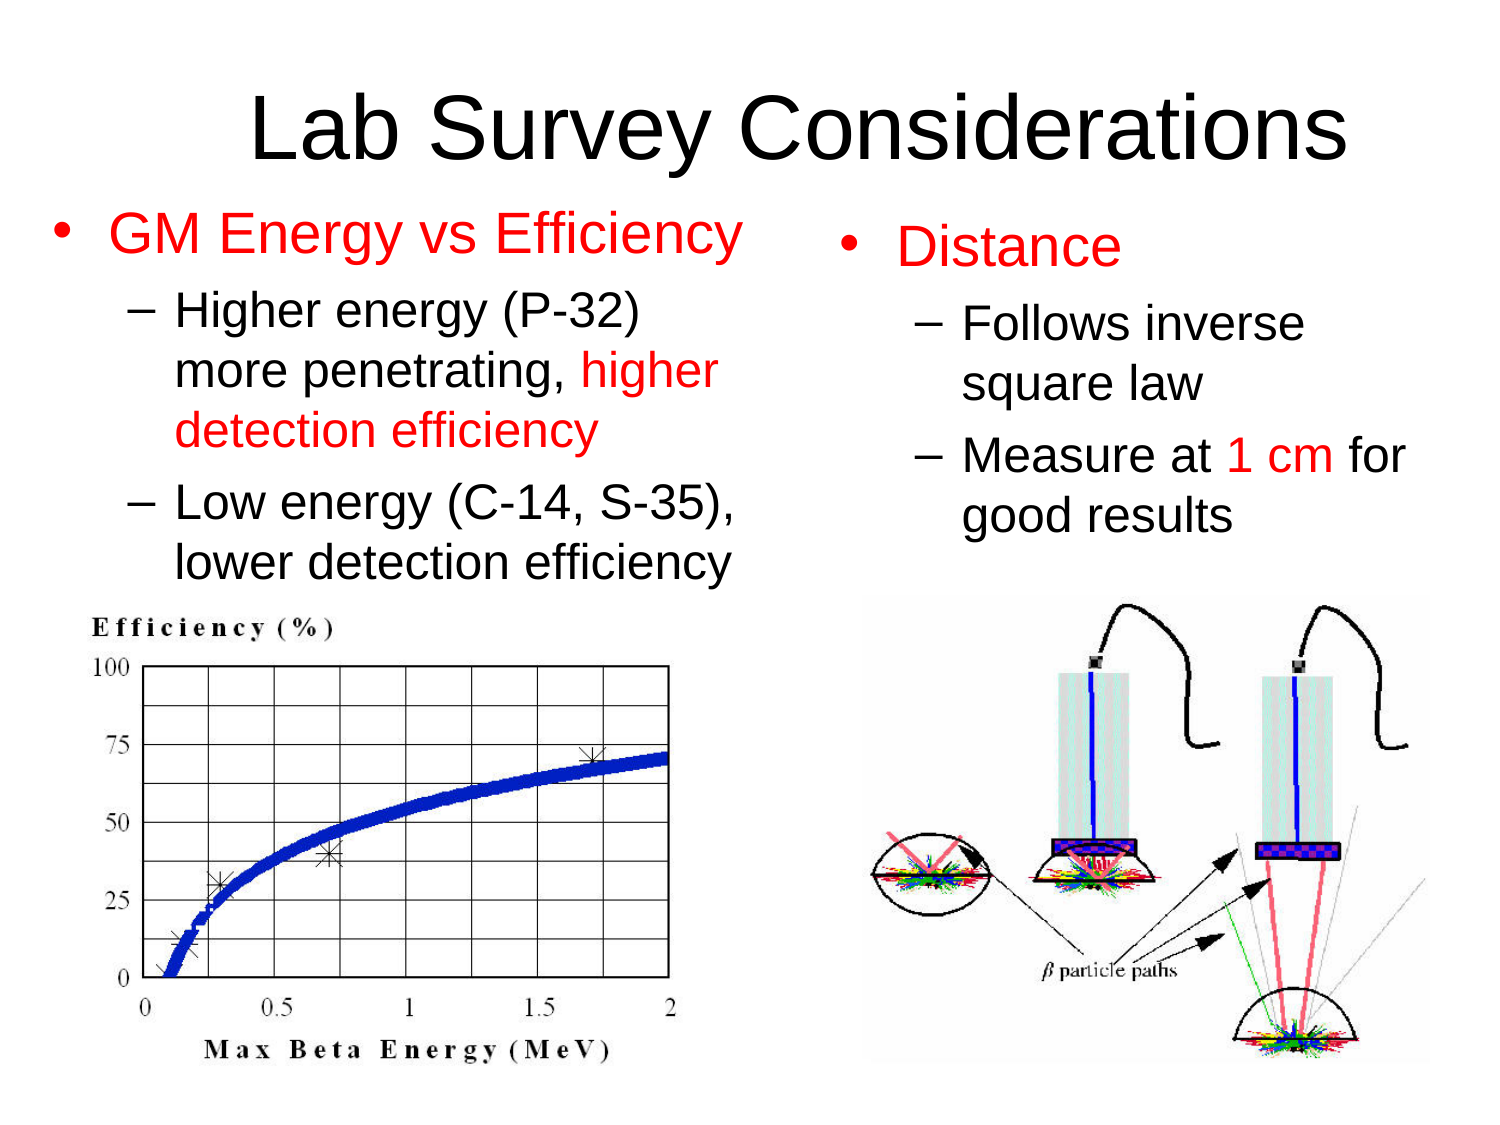

# Lab Survey Considerations
GM Energy vs Efficiency
Higher energy (P-32) more penetrating, higher detection efficiency
Low energy (C-14, S-35), lower detection efficiency
Distance
Follows inverse square law
Measure at 1 cm for good results